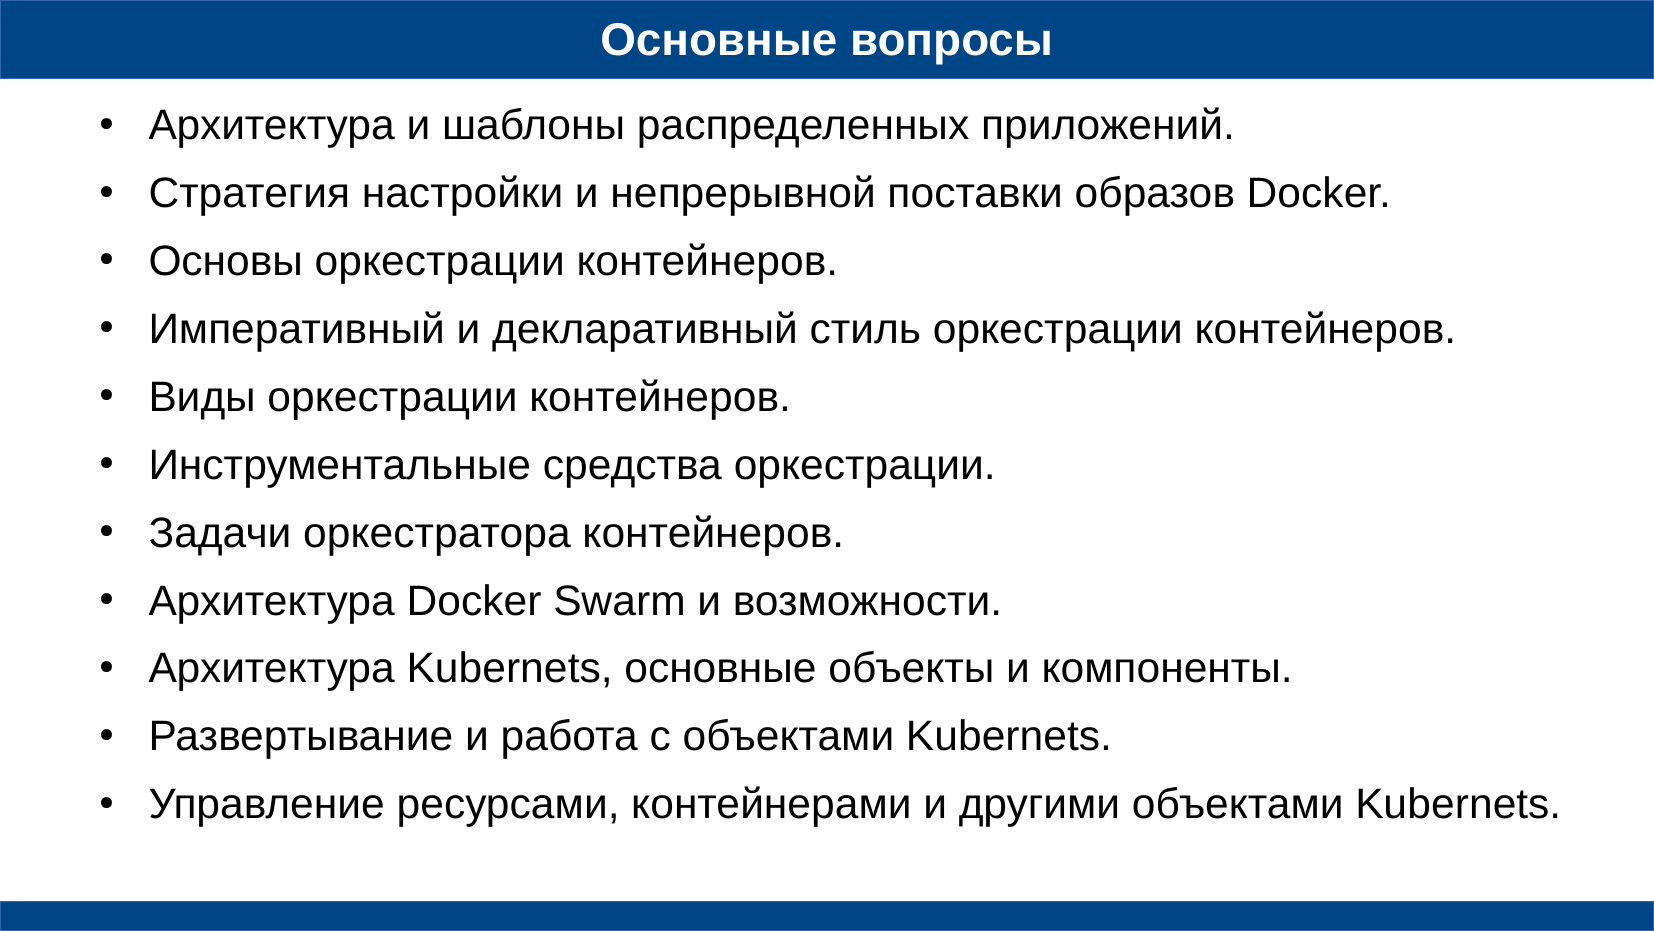

# Основные вопросы
Архитектура и шаблоны распределенных приложений.
Стратегия настройки и непрерывной поставки образов Docker.
Основы оркестрации контейнеров.
Императивный и декларативный стиль оркестрации контейнеров.
Виды оркестрации контейнеров.
Инструментальные средства оркестрации.
Задачи оркестратора контейнеров.
Архитектура Docker Swarm и возможности.
Архитектура Kubernets, основные объекты и компоненты.
Развертывание и работа с объектами Kubernets.
Управление ресурсами, контейнерами и другими объектами Kubernets.